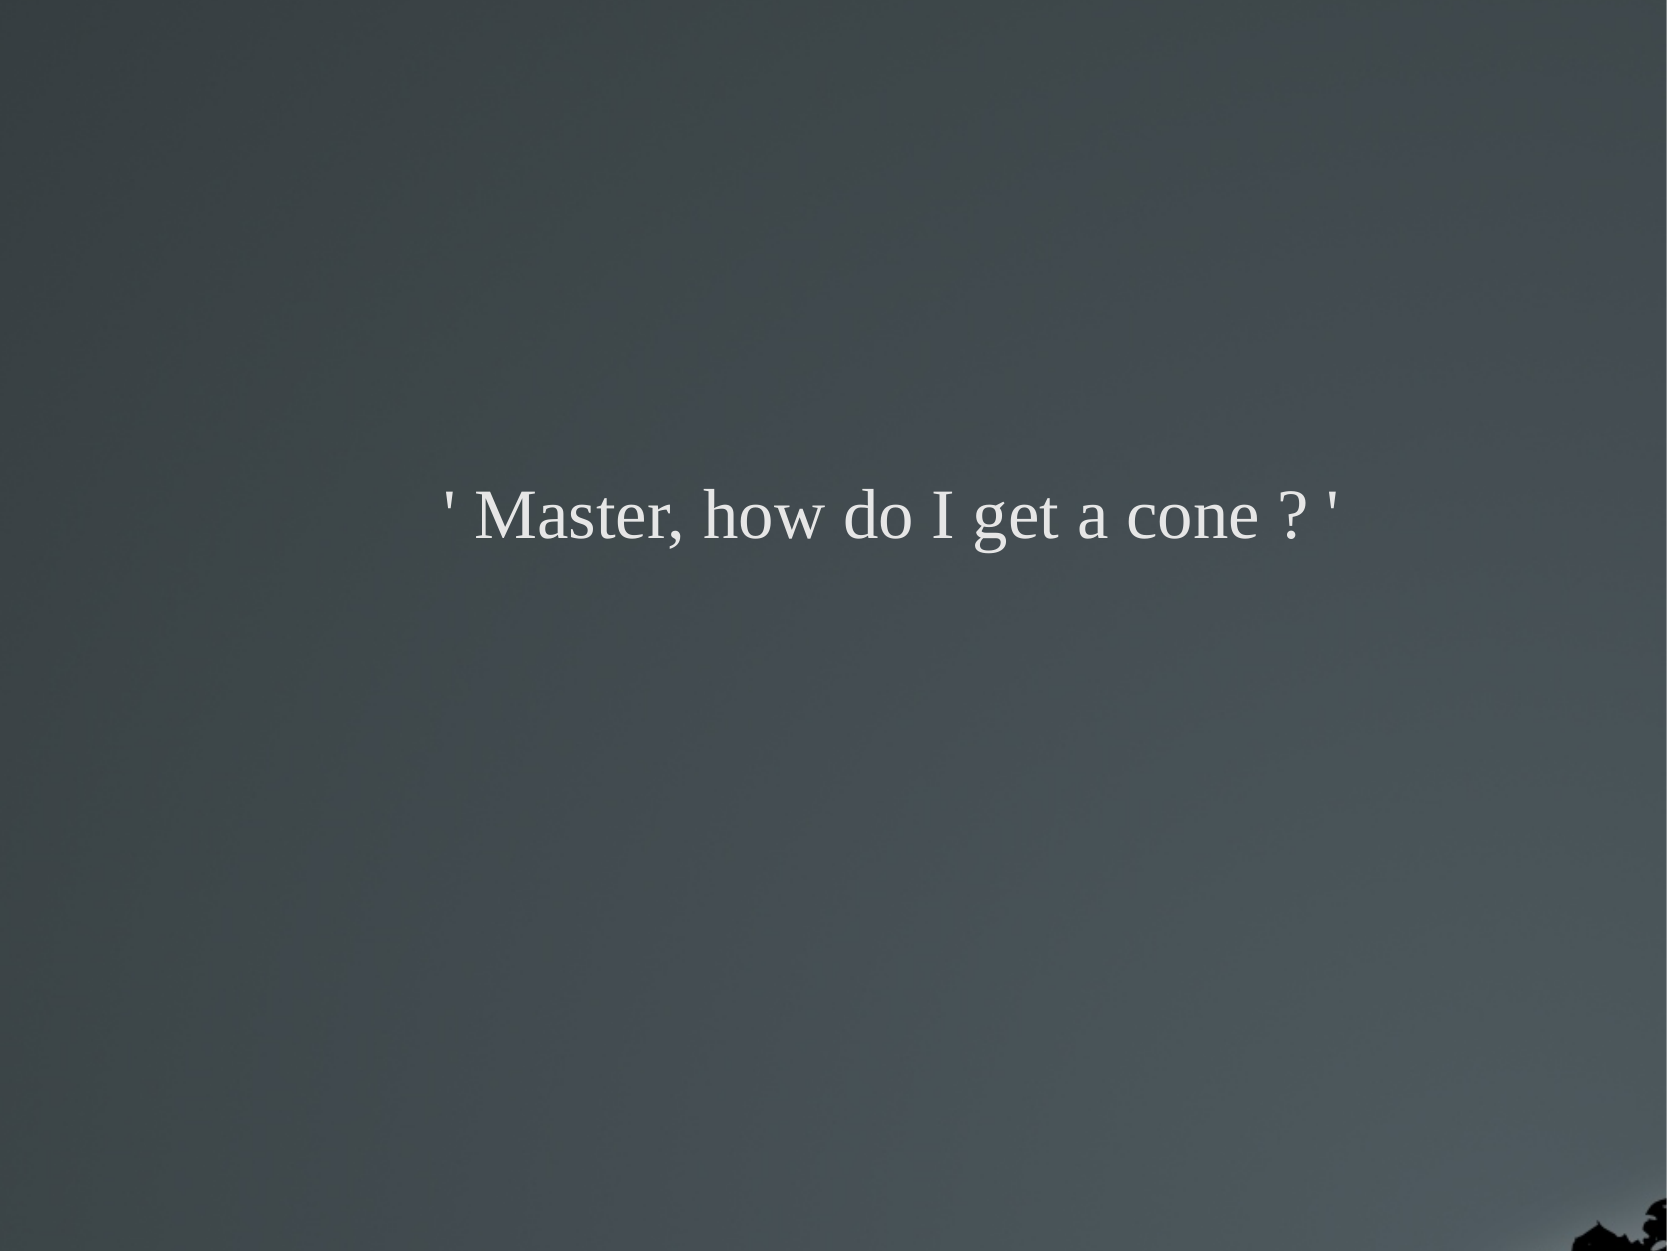

# ' Master, how do I get a cone ? '